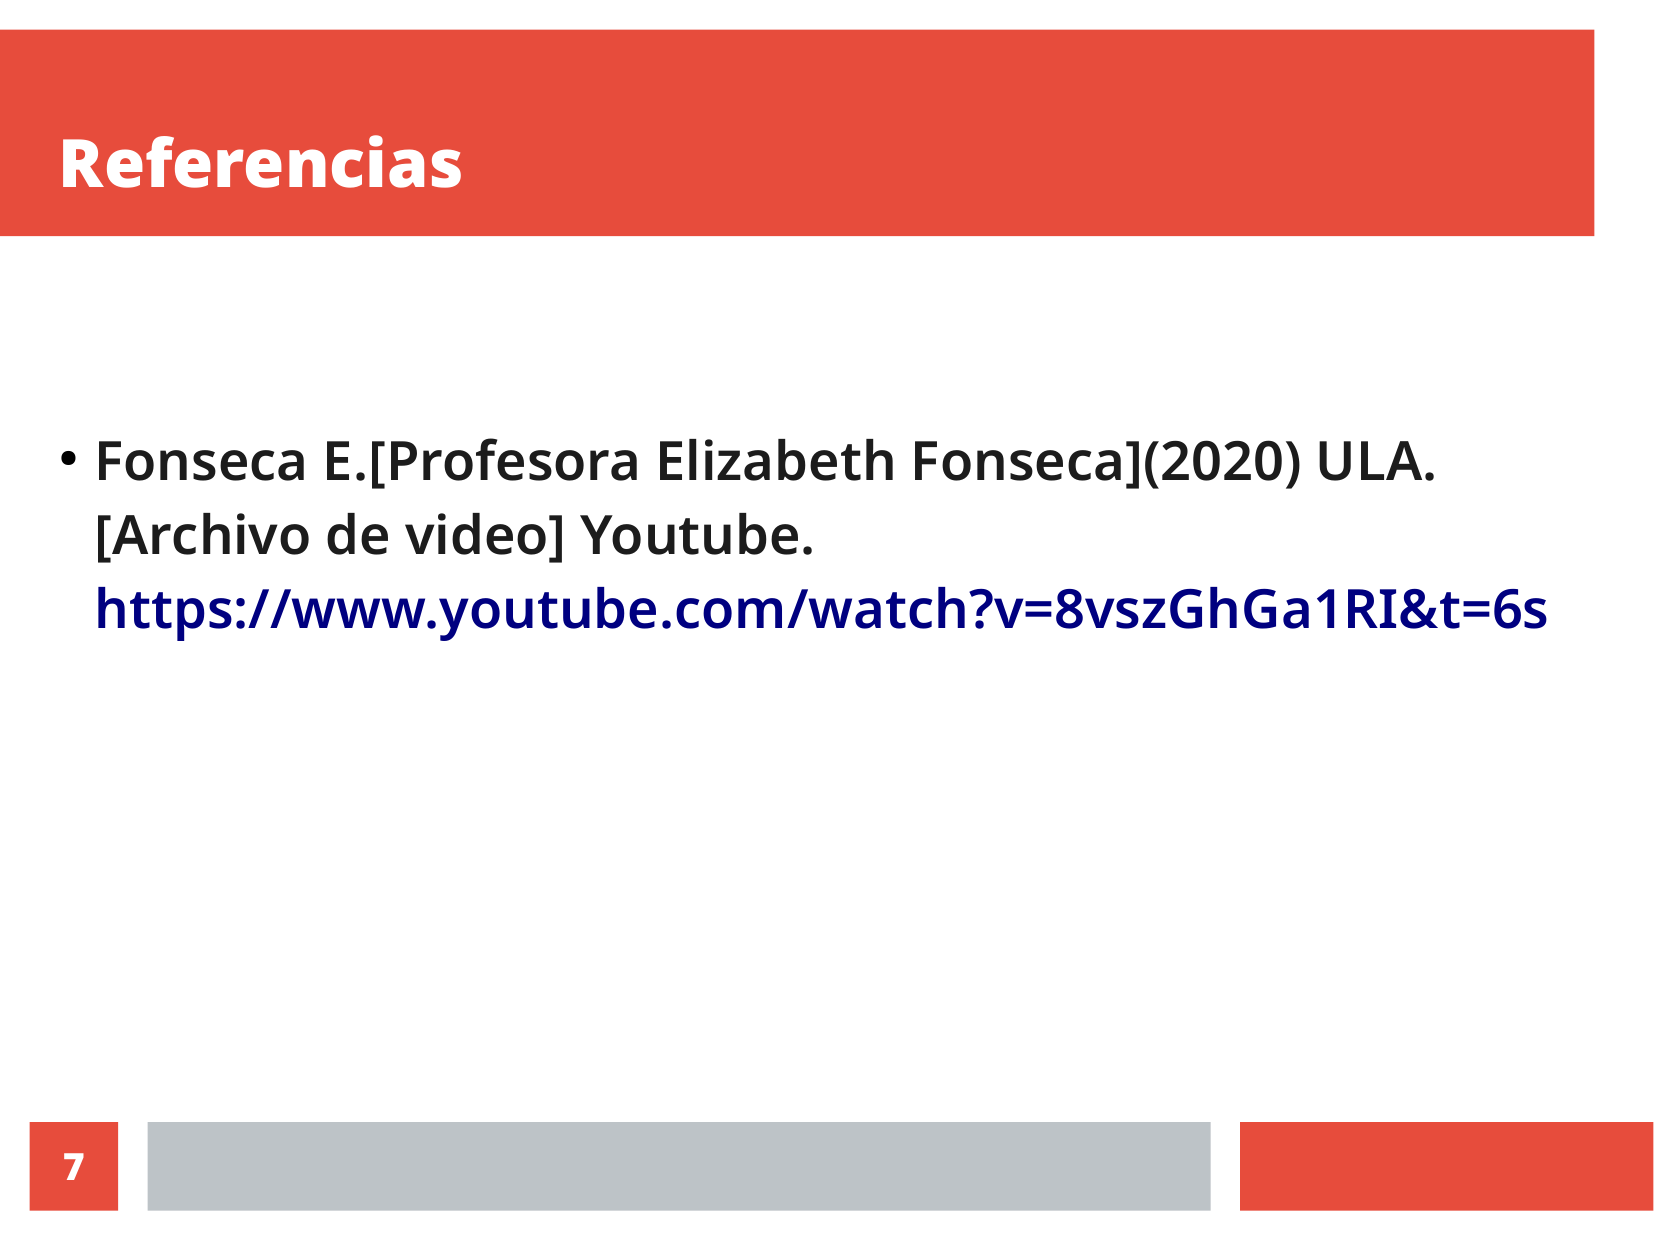

# Referencias
Fonseca E.[Profesora Elizabeth Fonseca](2020) ULA. [Archivo de video] Youtube. https://www.youtube.com/watch?v=8vszGhGa1RI&t=6s
7